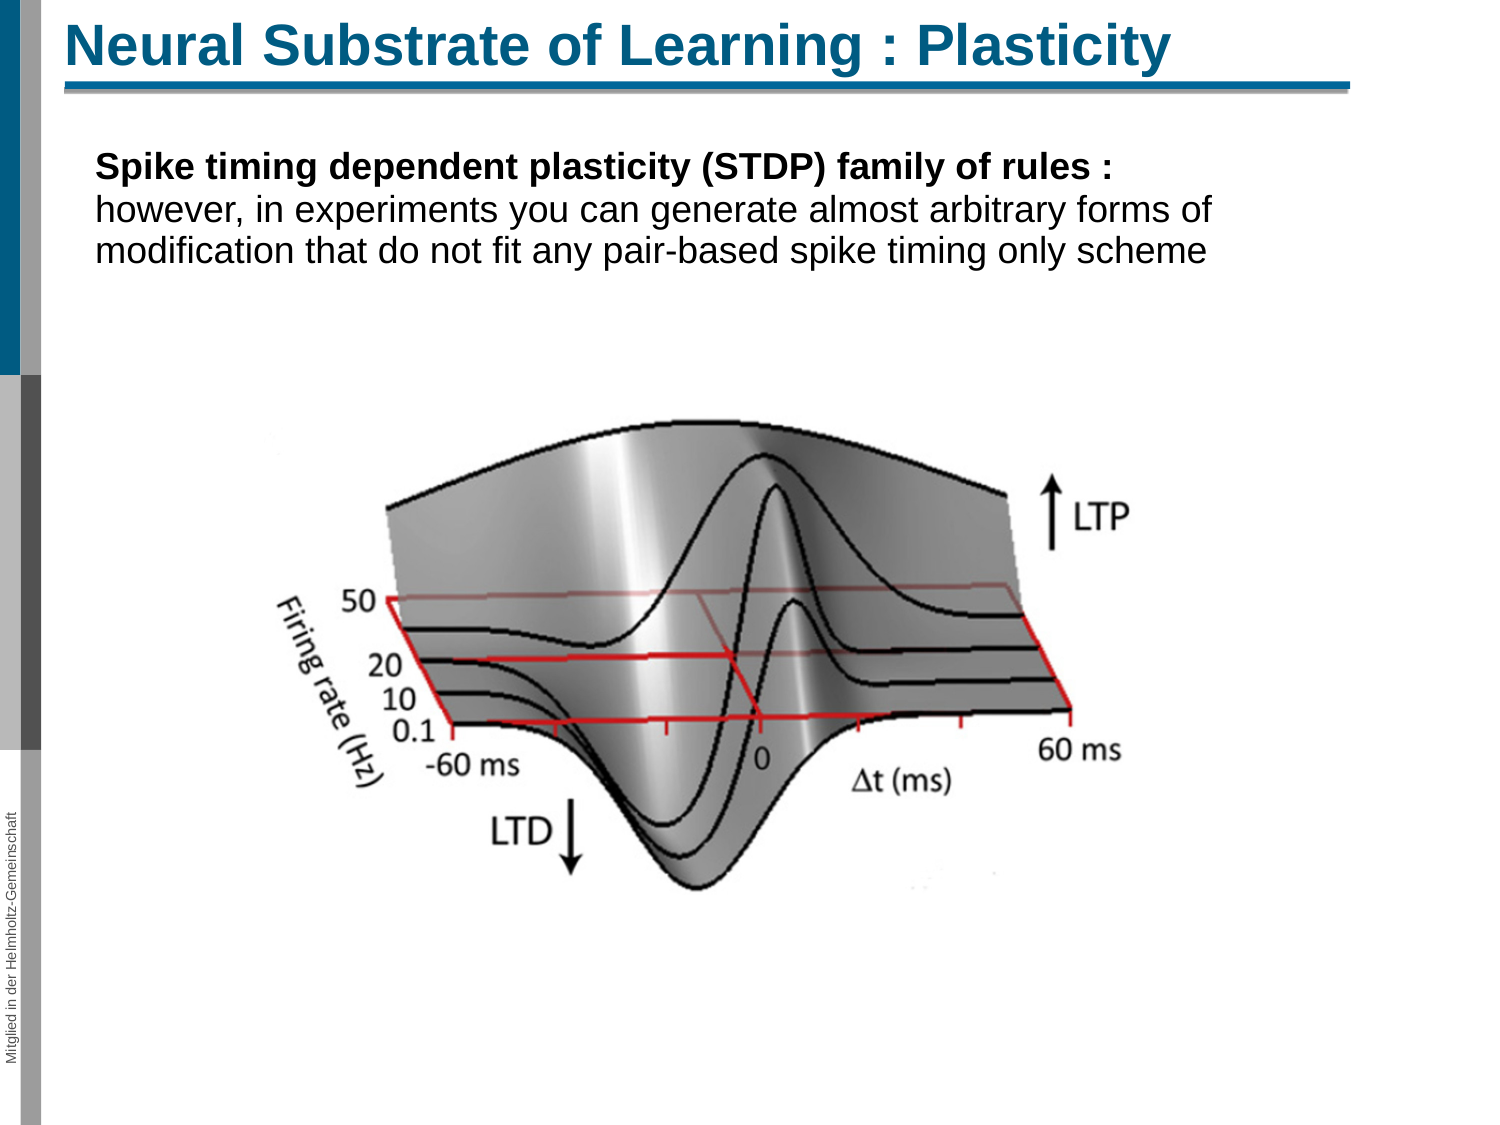

Neural Substrate of Learning : Plasticity
Spike timing dependent plasticity (STDP) family of rules : however, in experiments you can generate almost arbitrary forms of modification that do not fit any pair-based spike timing only scheme